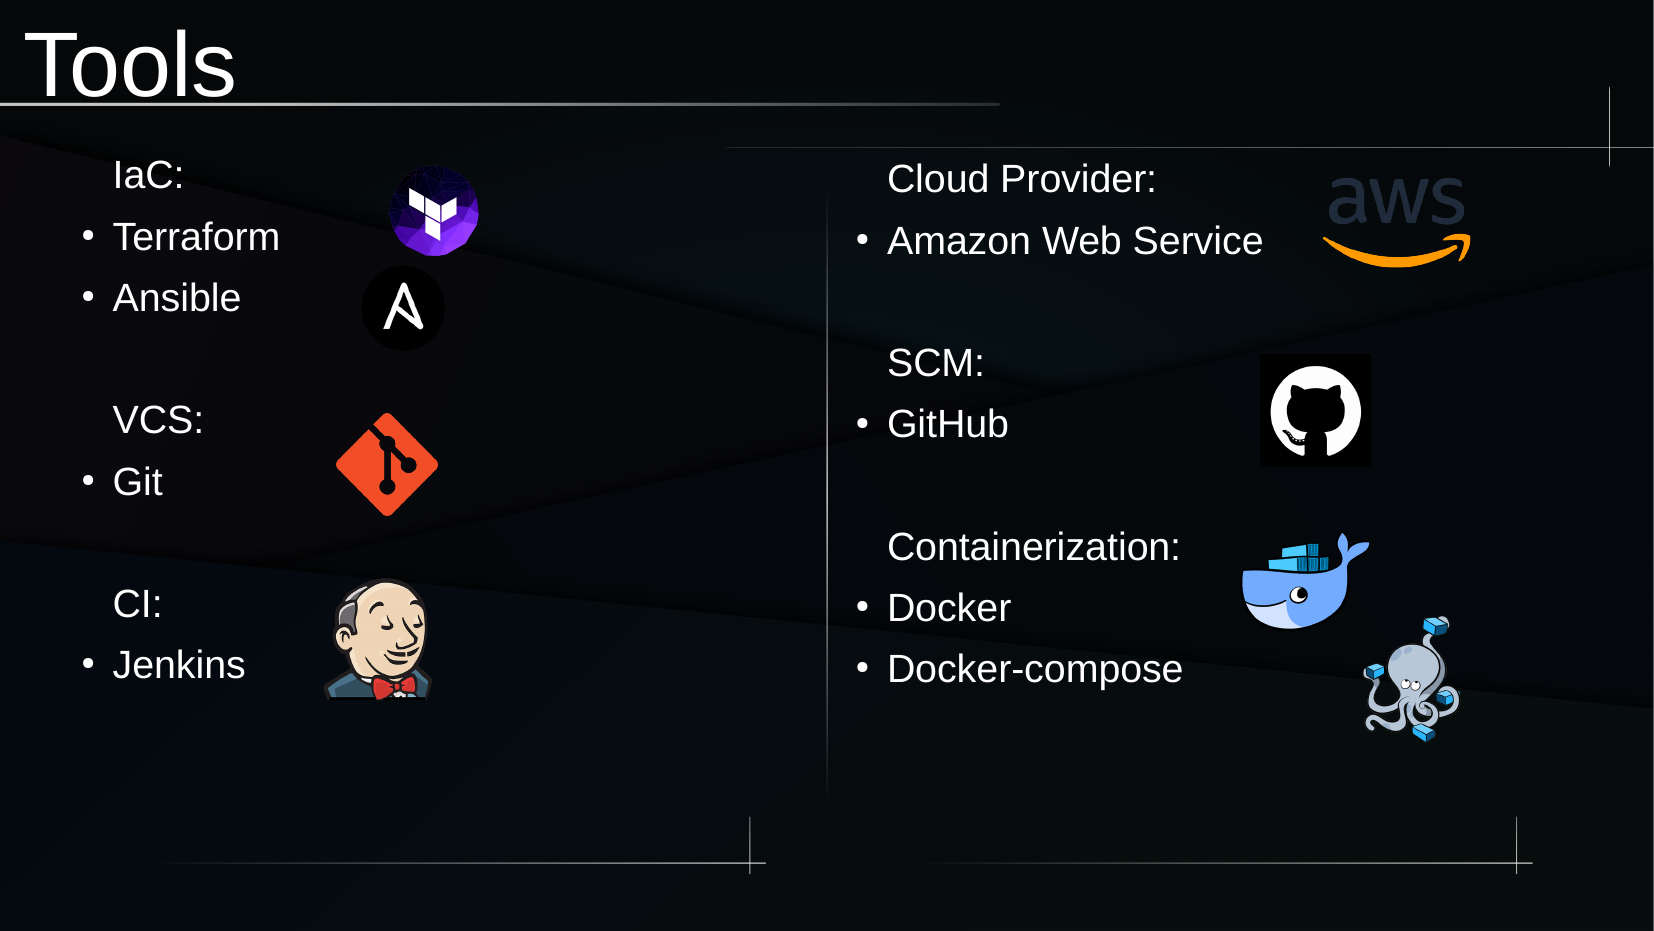

# Tools
IaC:
Terraform
Ansible
VCS:
Git
CI:
Jenkins
Cloud Provider:
Amazon Web Service
SCM:
GitHub
Containerization:
Docker
Docker-compose